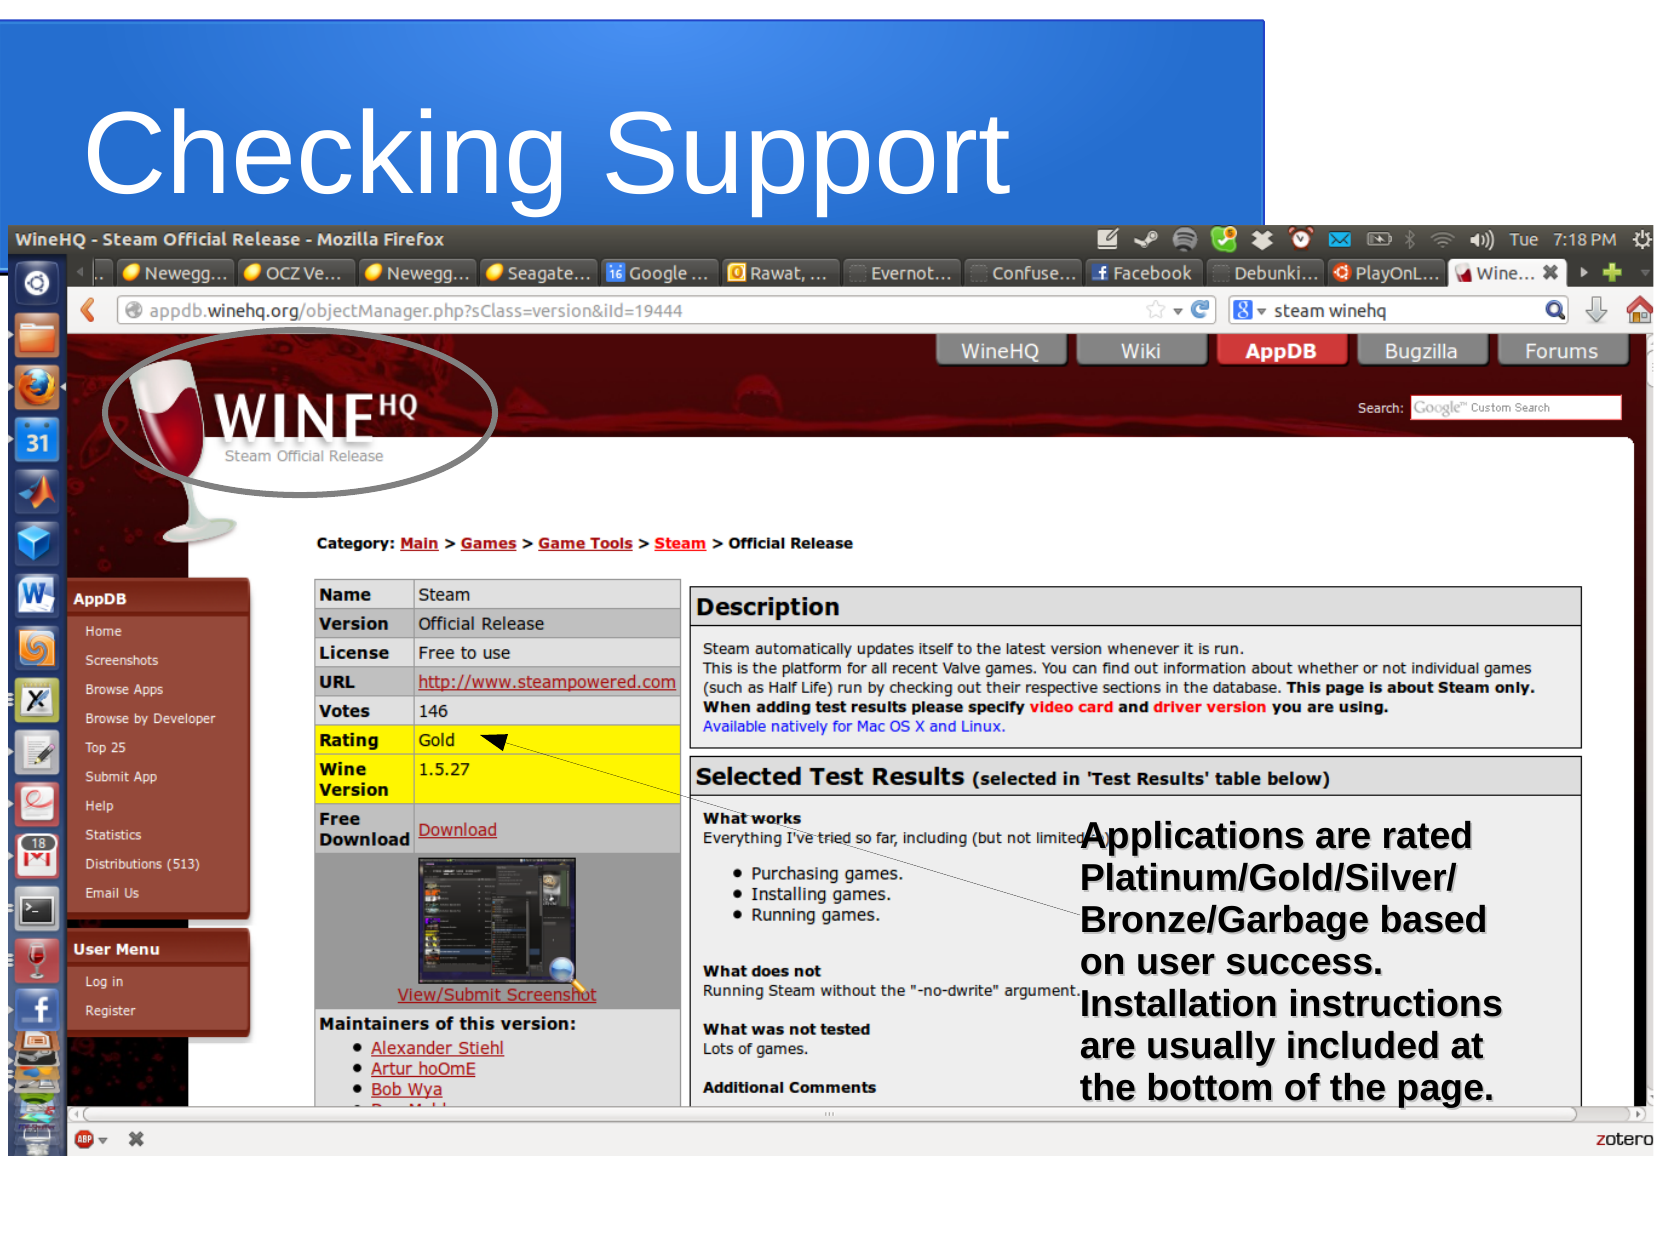

# Checking Support
Applications are rated Platinum/Gold/Silver/ Bronze/Garbage based on user success.
Installation instructions are usually included at the bottom of the page.